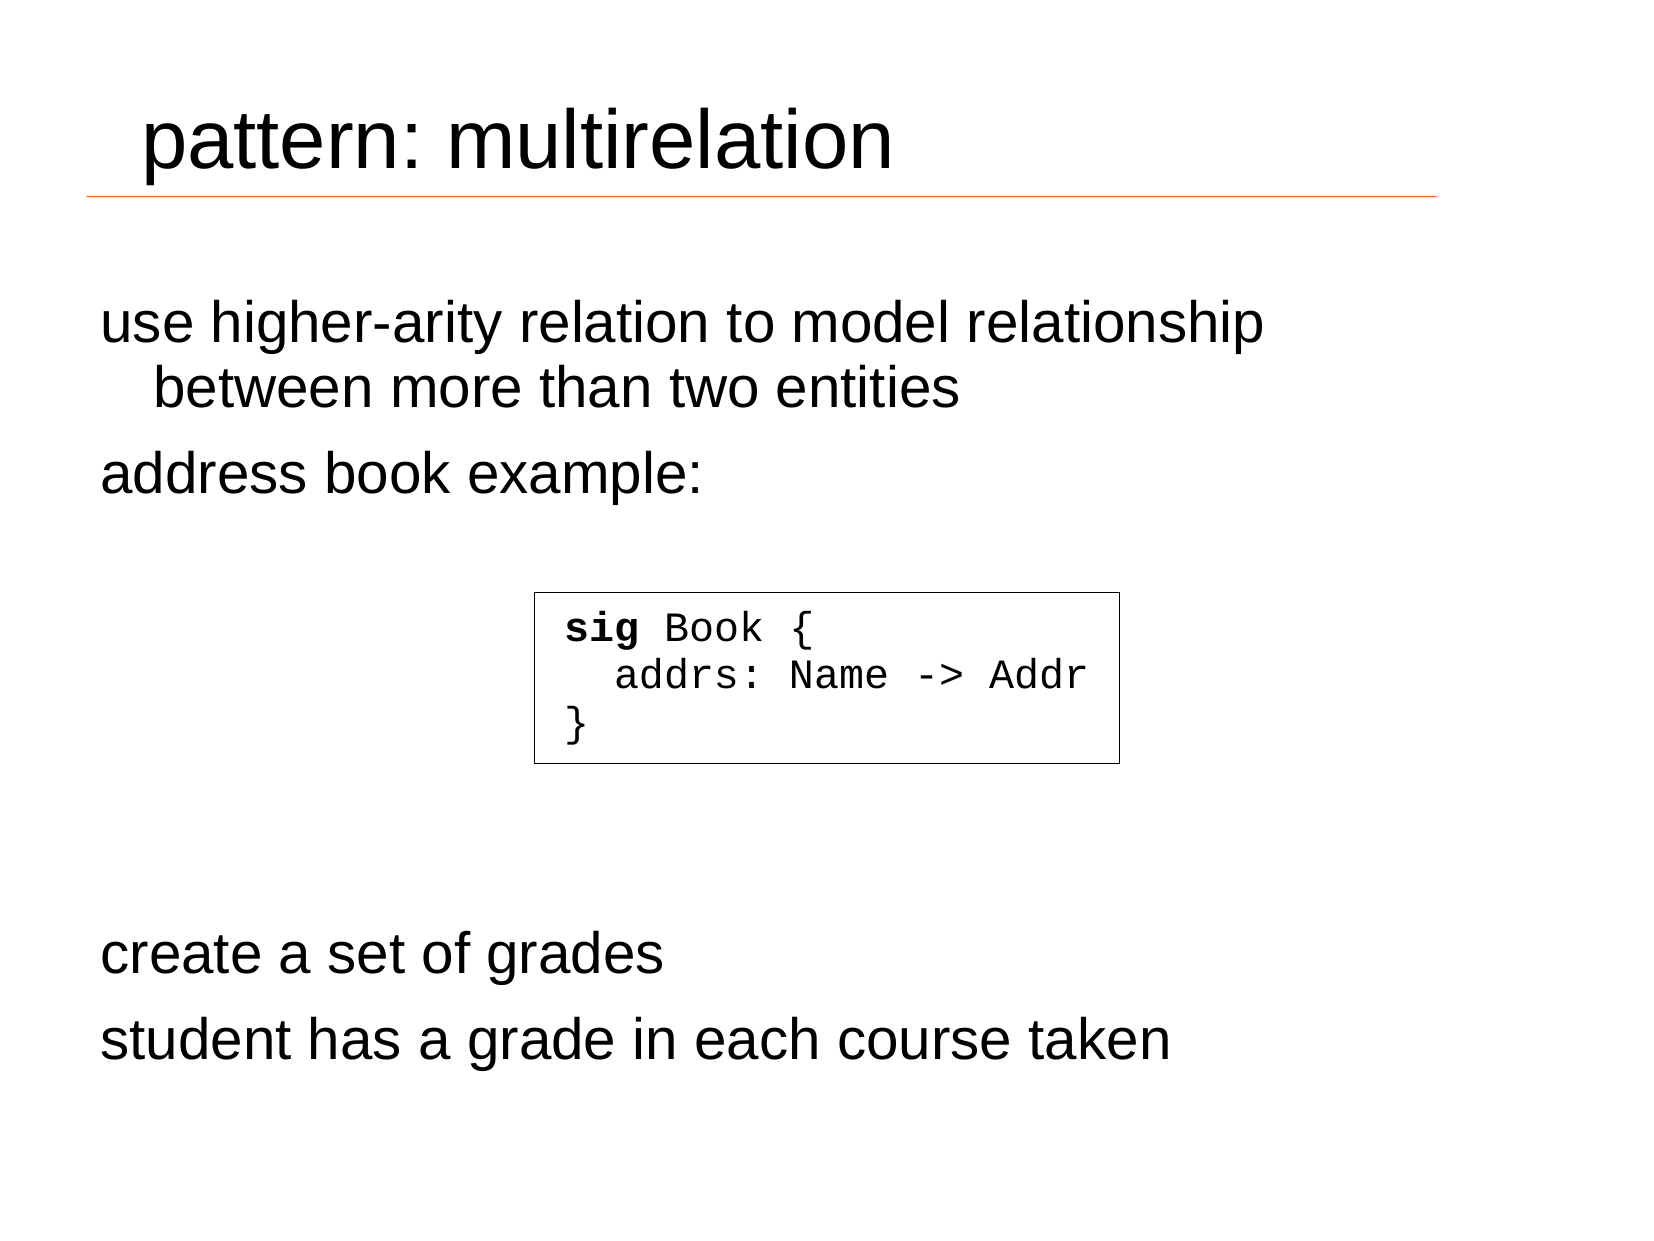

# pattern: multirelation
use higher-arity relation to model relationship between more than two entities
address book example:
create a set of grades
student has a grade in each course taken
sig Book {
 addrs: Name -> Addr
}